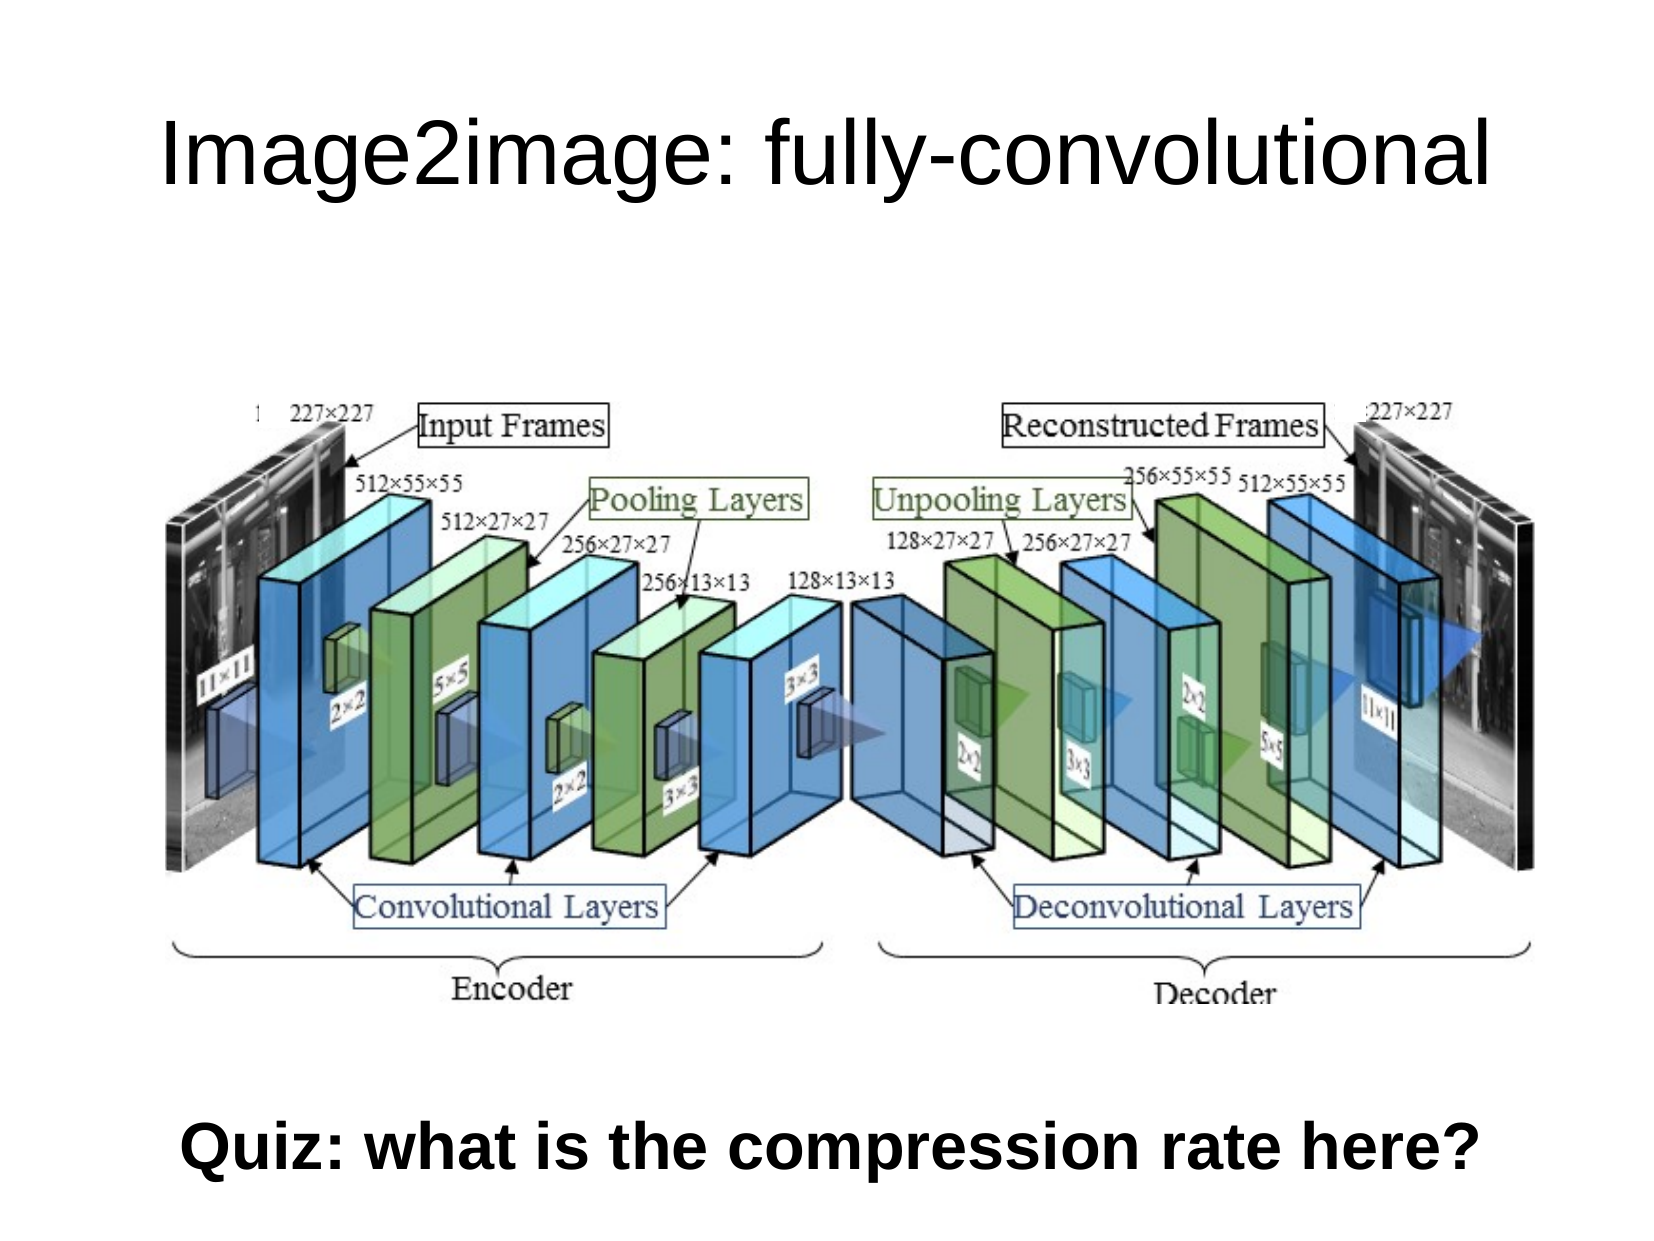

# Image2image: fully-convolutional
Quiz: what is the compression rate here?